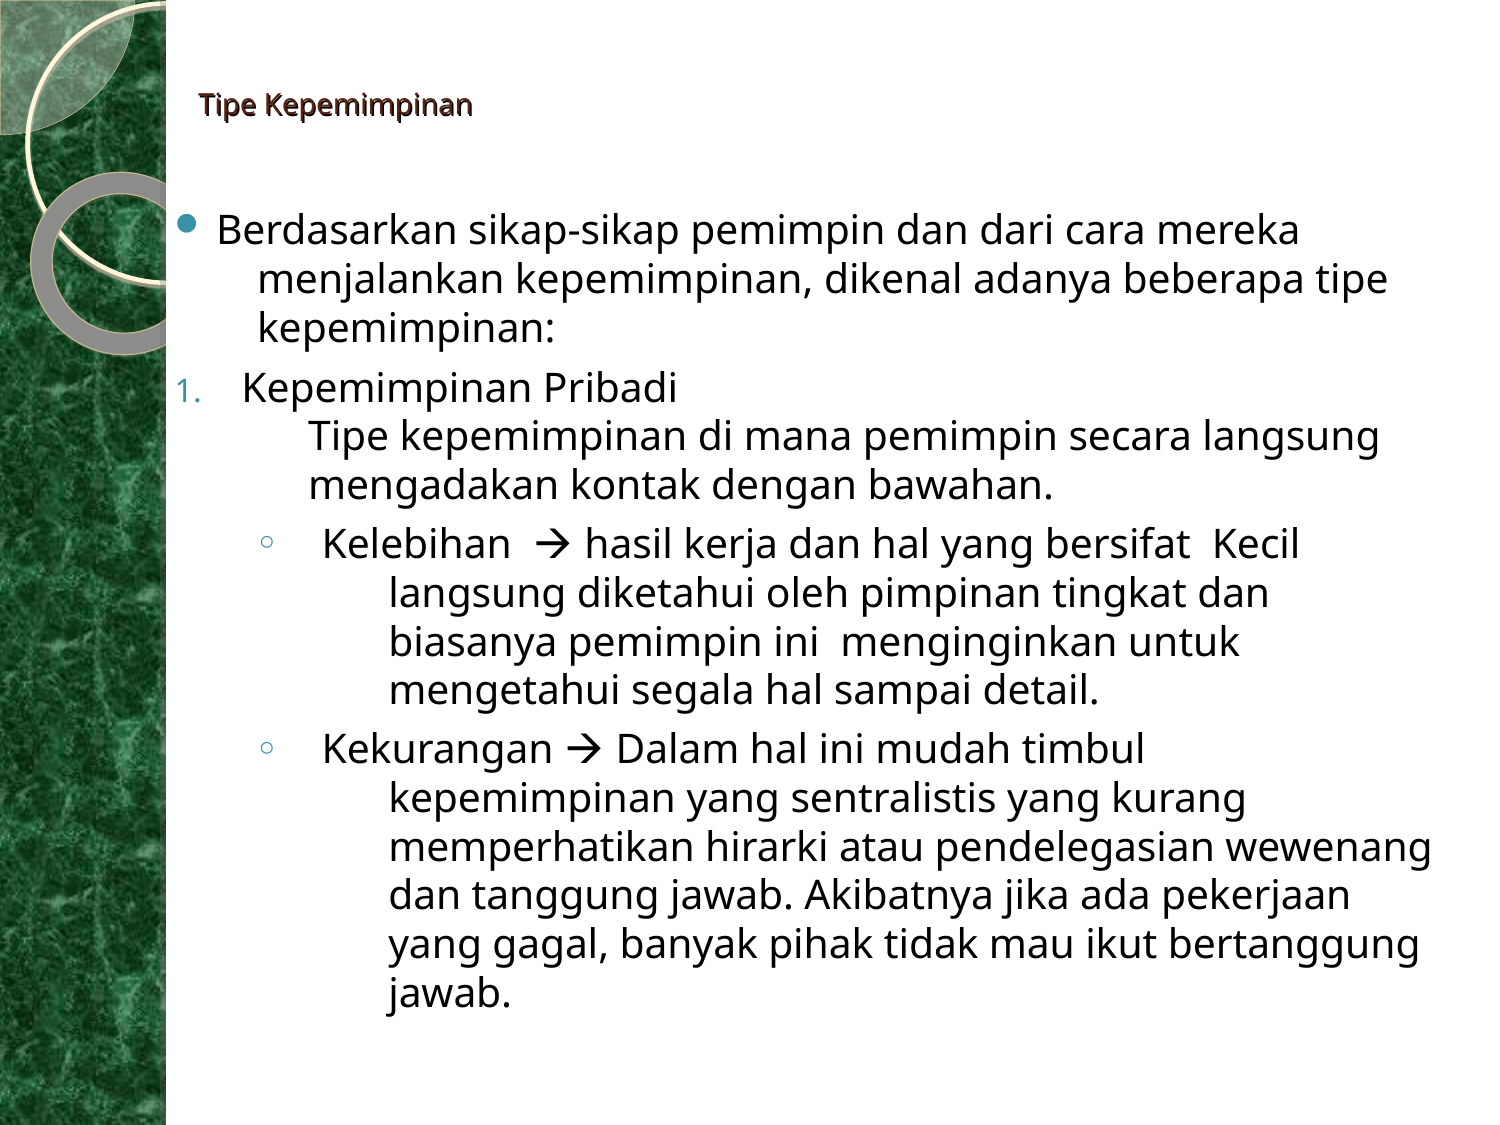

# Tipe Kepemimpinan
Berdasarkan sikap-sikap pemimpin dan dari cara mereka menjalankan kepemimpinan, dikenal adanya beberapa tipe kepemimpinan:
Kepemimpinan Pribadi
Tipe kepemimpinan di mana pemimpin secara langsung mengadakan kontak dengan bawahan.
Kelebihan  hasil kerja dan hal yang bersifat Kecil langsung diketahui oleh pimpinan tingkat dan biasanya pemimpin ini menginginkan untuk mengetahui segala hal sampai detail.
Kekurangan  Dalam hal ini mudah timbul kepemimpinan yang sentralistis yang kurang memperhatikan hirarki atau pendelegasian wewenang dan tanggung jawab. Akibatnya jika ada pekerjaan yang gagal, banyak pihak tidak mau ikut bertanggung jawab.